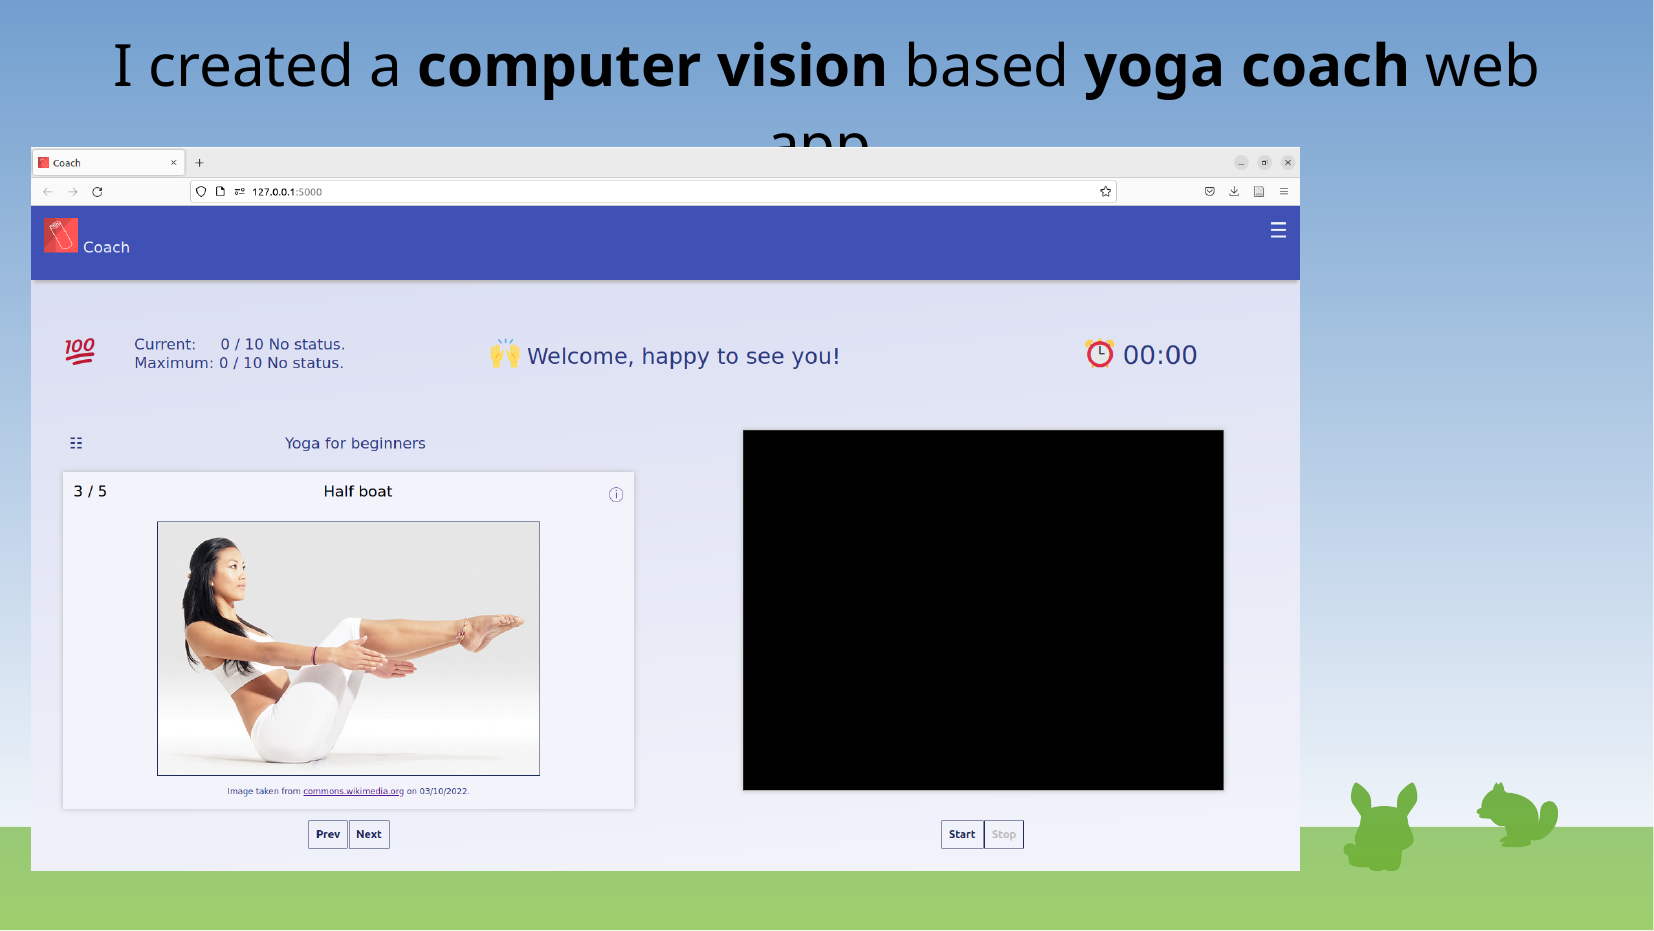

# I created a computer vision based yoga coach web app